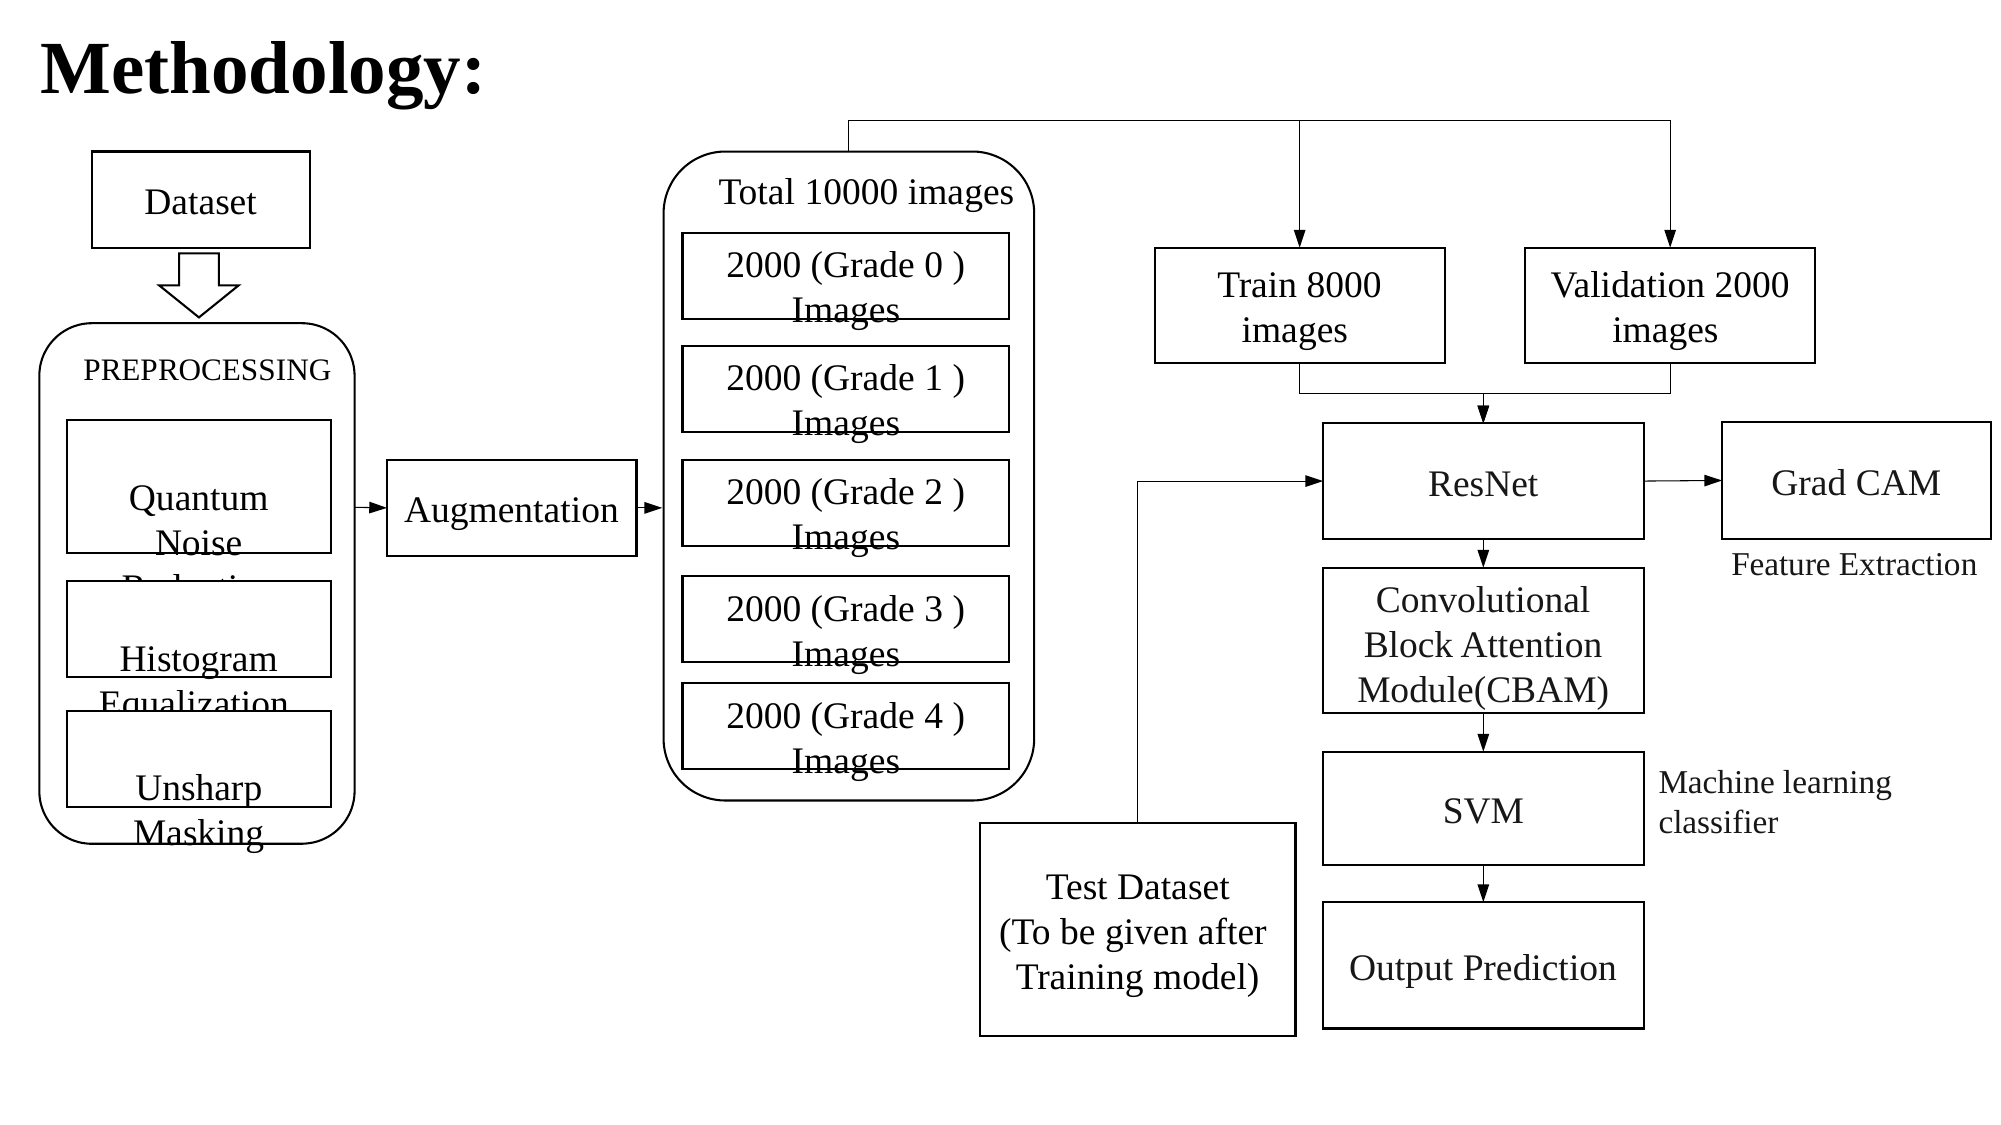

# Methodology:
Dataset
Total 10000 images
2000 (Grade 0 ) Images
Train 8000 images
Validation 2000 images
PREPROCESSING
2000 (Grade 1 ) Images
Quantum Noise Reduction
Grad CAM
ResNet
Augmentation
2000 (Grade 2 ) Images
Feature Extraction
Convolutional Block Attention Module(CBAM)
2000 (Grade 3 ) Images
Histogram Equalization
2000 (Grade 4 ) Images
Unsharp Masking
SVM
Machine learning
classifier
Test Dataset
(To be given after
Training model)
Output Prediction